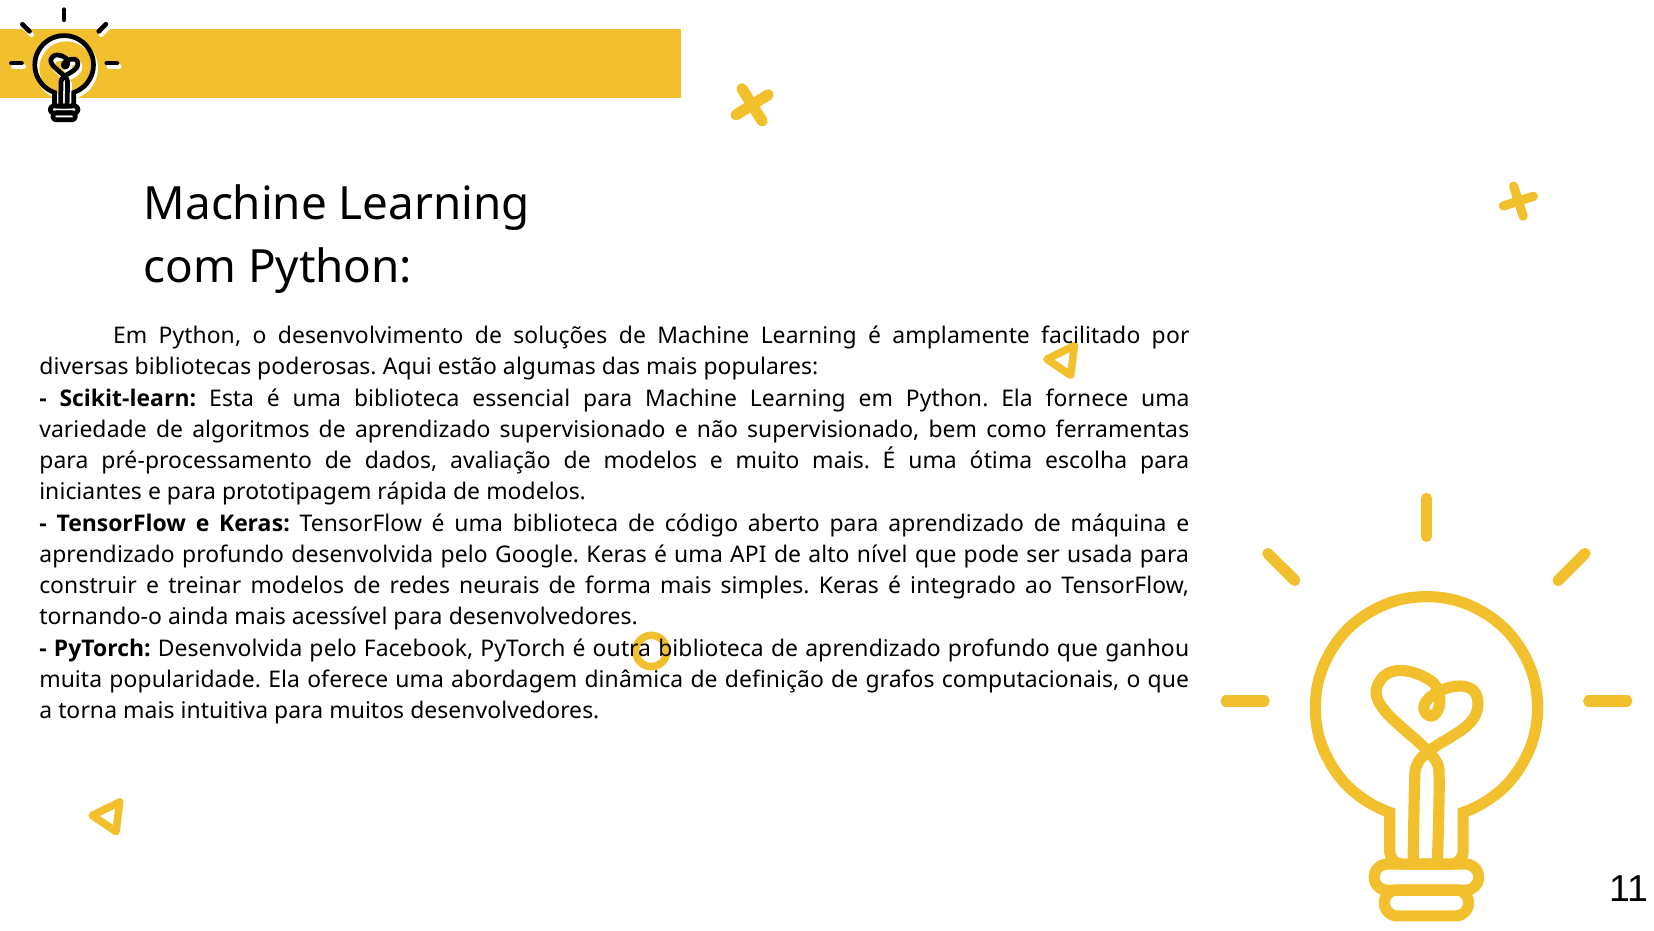

# Machine Learning com Python:
	Em Python, o desenvolvimento de soluções de Machine Learning é amplamente facilitado por diversas bibliotecas poderosas. Aqui estão algumas das mais populares:
- Scikit-learn: Esta é uma biblioteca essencial para Machine Learning em Python. Ela fornece uma variedade de algoritmos de aprendizado supervisionado e não supervisionado, bem como ferramentas para pré-processamento de dados, avaliação de modelos e muito mais. É uma ótima escolha para iniciantes e para prototipagem rápida de modelos.
- TensorFlow e Keras: TensorFlow é uma biblioteca de código aberto para aprendizado de máquina e aprendizado profundo desenvolvida pelo Google. Keras é uma API de alto nível que pode ser usada para construir e treinar modelos de redes neurais de forma mais simples. Keras é integrado ao TensorFlow, tornando-o ainda mais acessível para desenvolvedores.
- PyTorch: Desenvolvida pelo Facebook, PyTorch é outra biblioteca de aprendizado profundo que ganhou muita popularidade. Ela oferece uma abordagem dinâmica de definição de grafos computacionais, o que a torna mais intuitiva para muitos desenvolvedores.